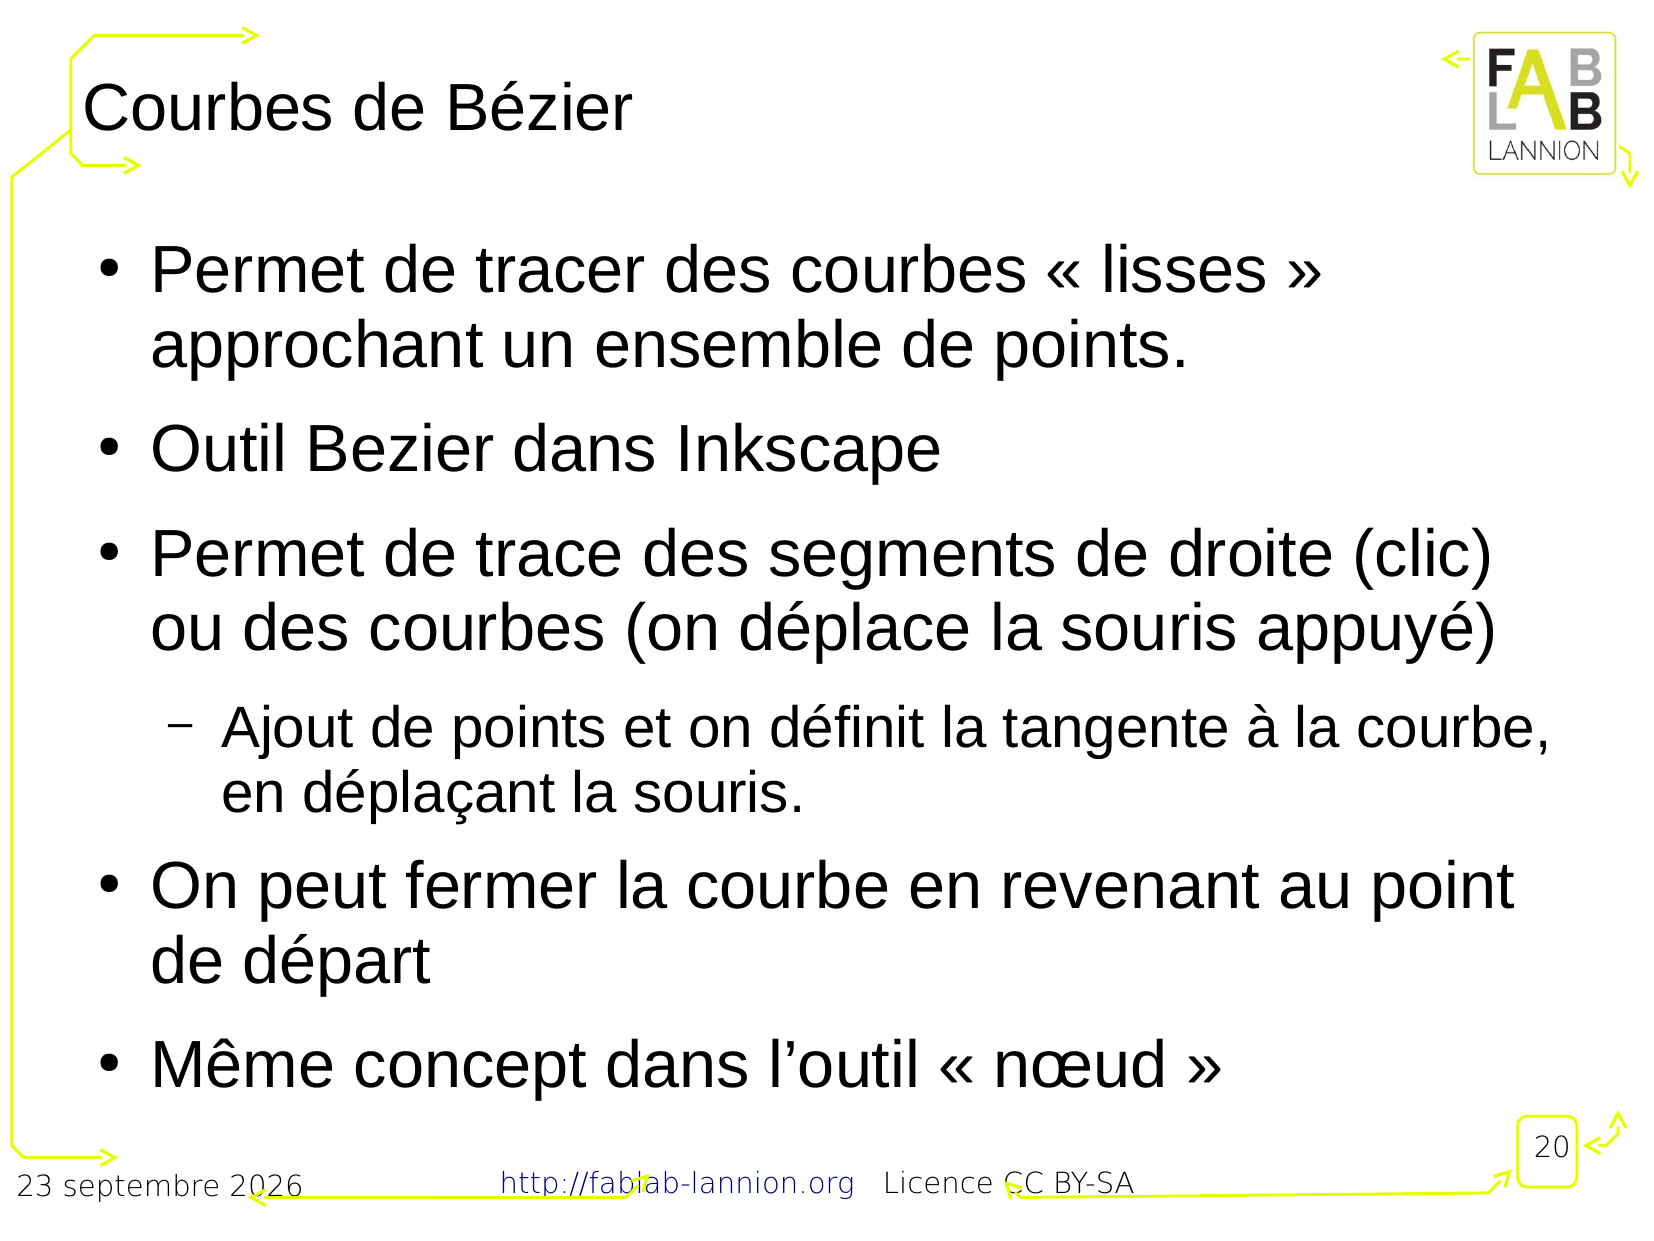

# Courbes de Bézier
Permet de tracer des courbes « lisses » approchant un ensemble de points.
Outil Bezier dans Inkscape
Permet de trace des segments de droite (clic) ou des courbes (on déplace la souris appuyé)
Ajout de points et on définit la tangente à la courbe, en déplaçant la souris.
On peut fermer la courbe en revenant au point de départ
Même concept dans l’outil « nœud »
20